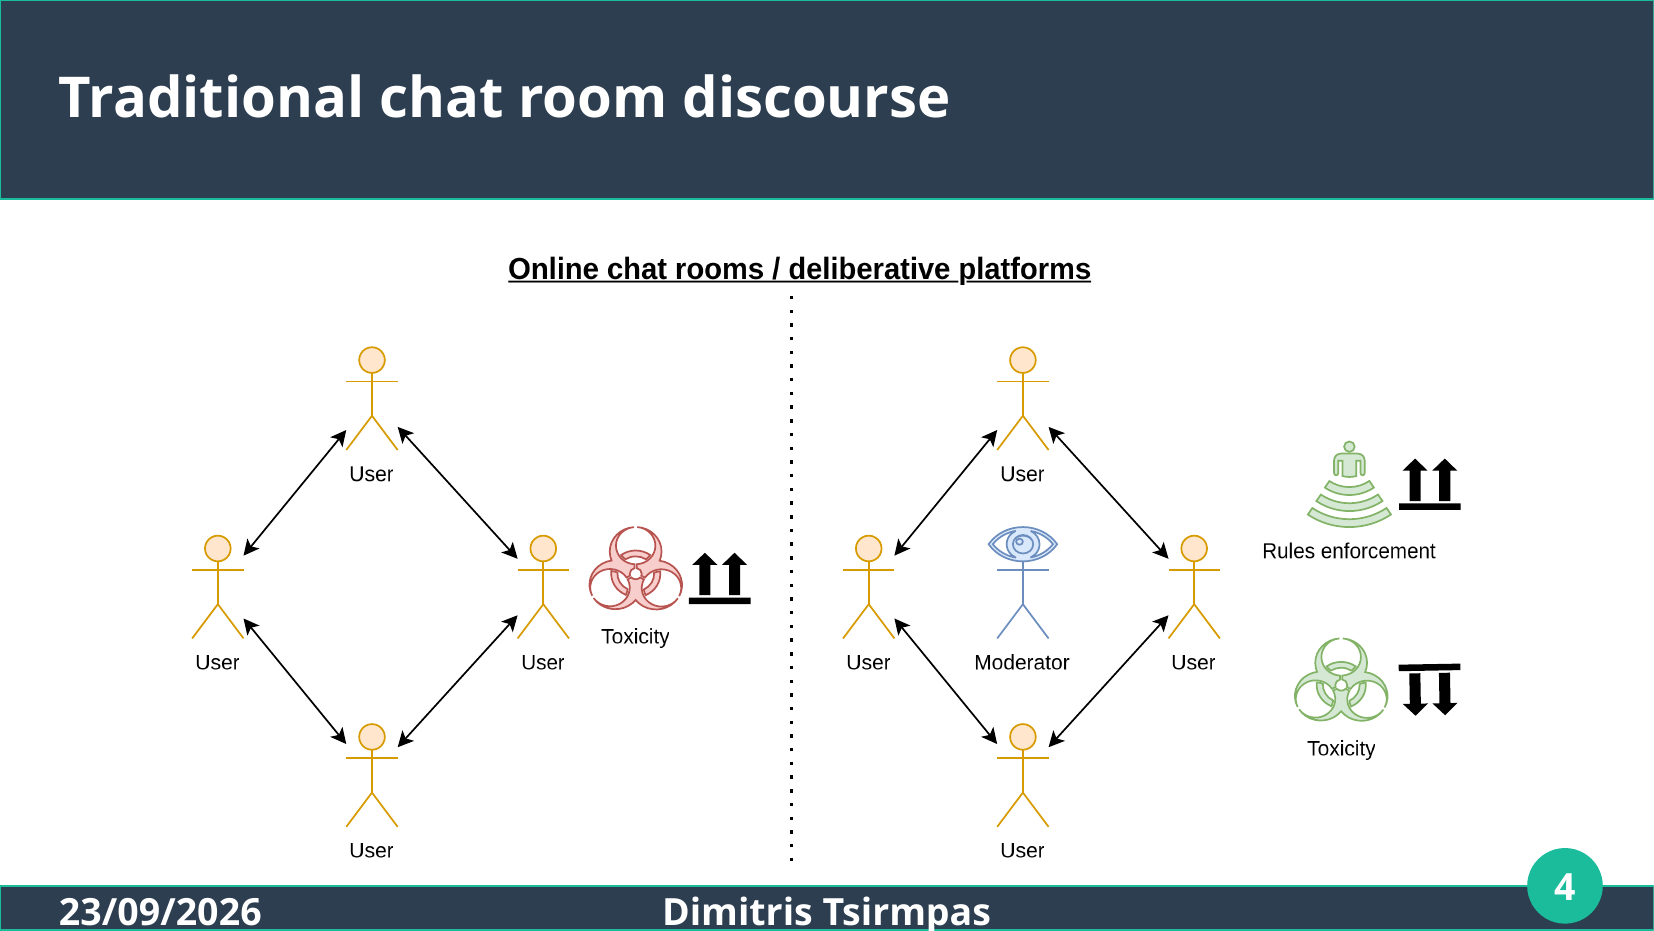

# Traditional chat room discourse
4
Dimitris Tsirmpas